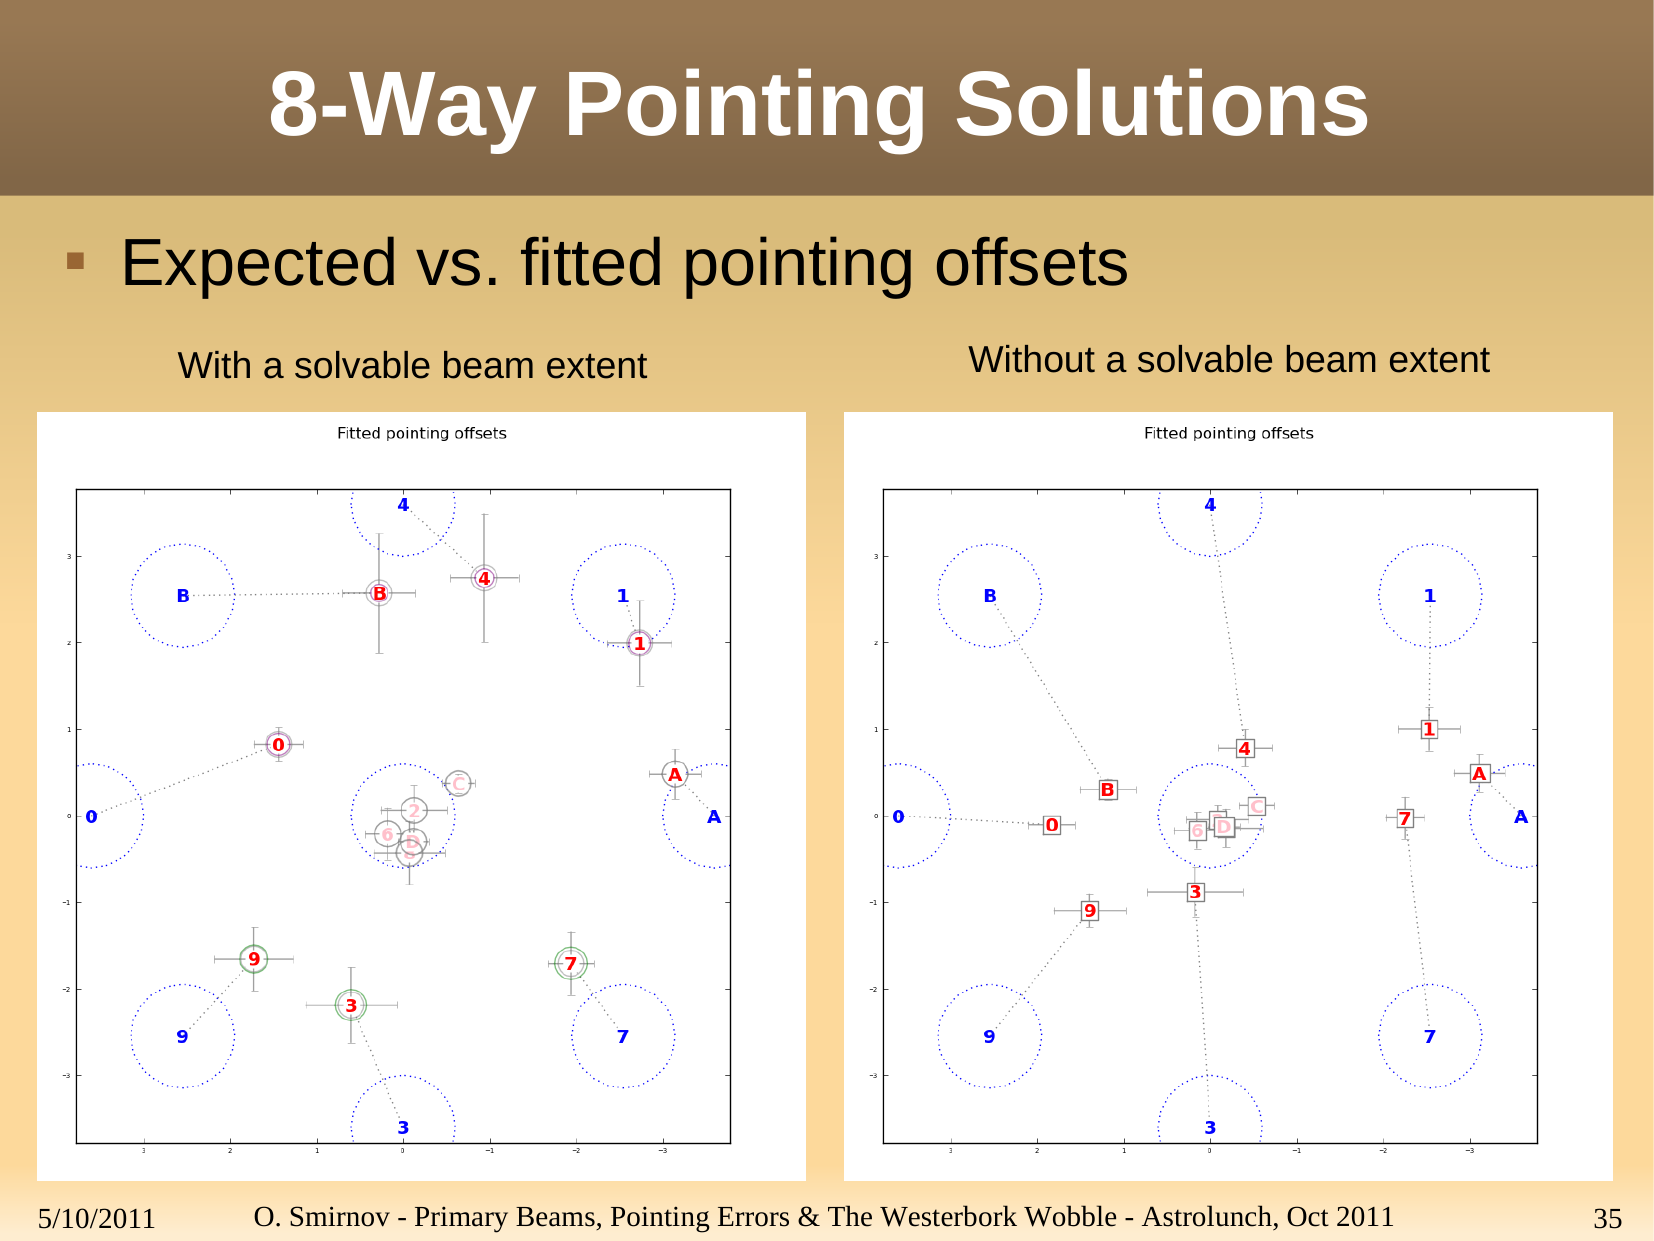

# 8-Way Pointing Solutions
Expected vs. fitted pointing offsets
Without a solvable beam extent
With a solvable beam extent
O. Smirnov - Primary Beams, Pointing Errors & The Westerbork Wobble - Astrolunch, Oct 2011
5/10/2011
35